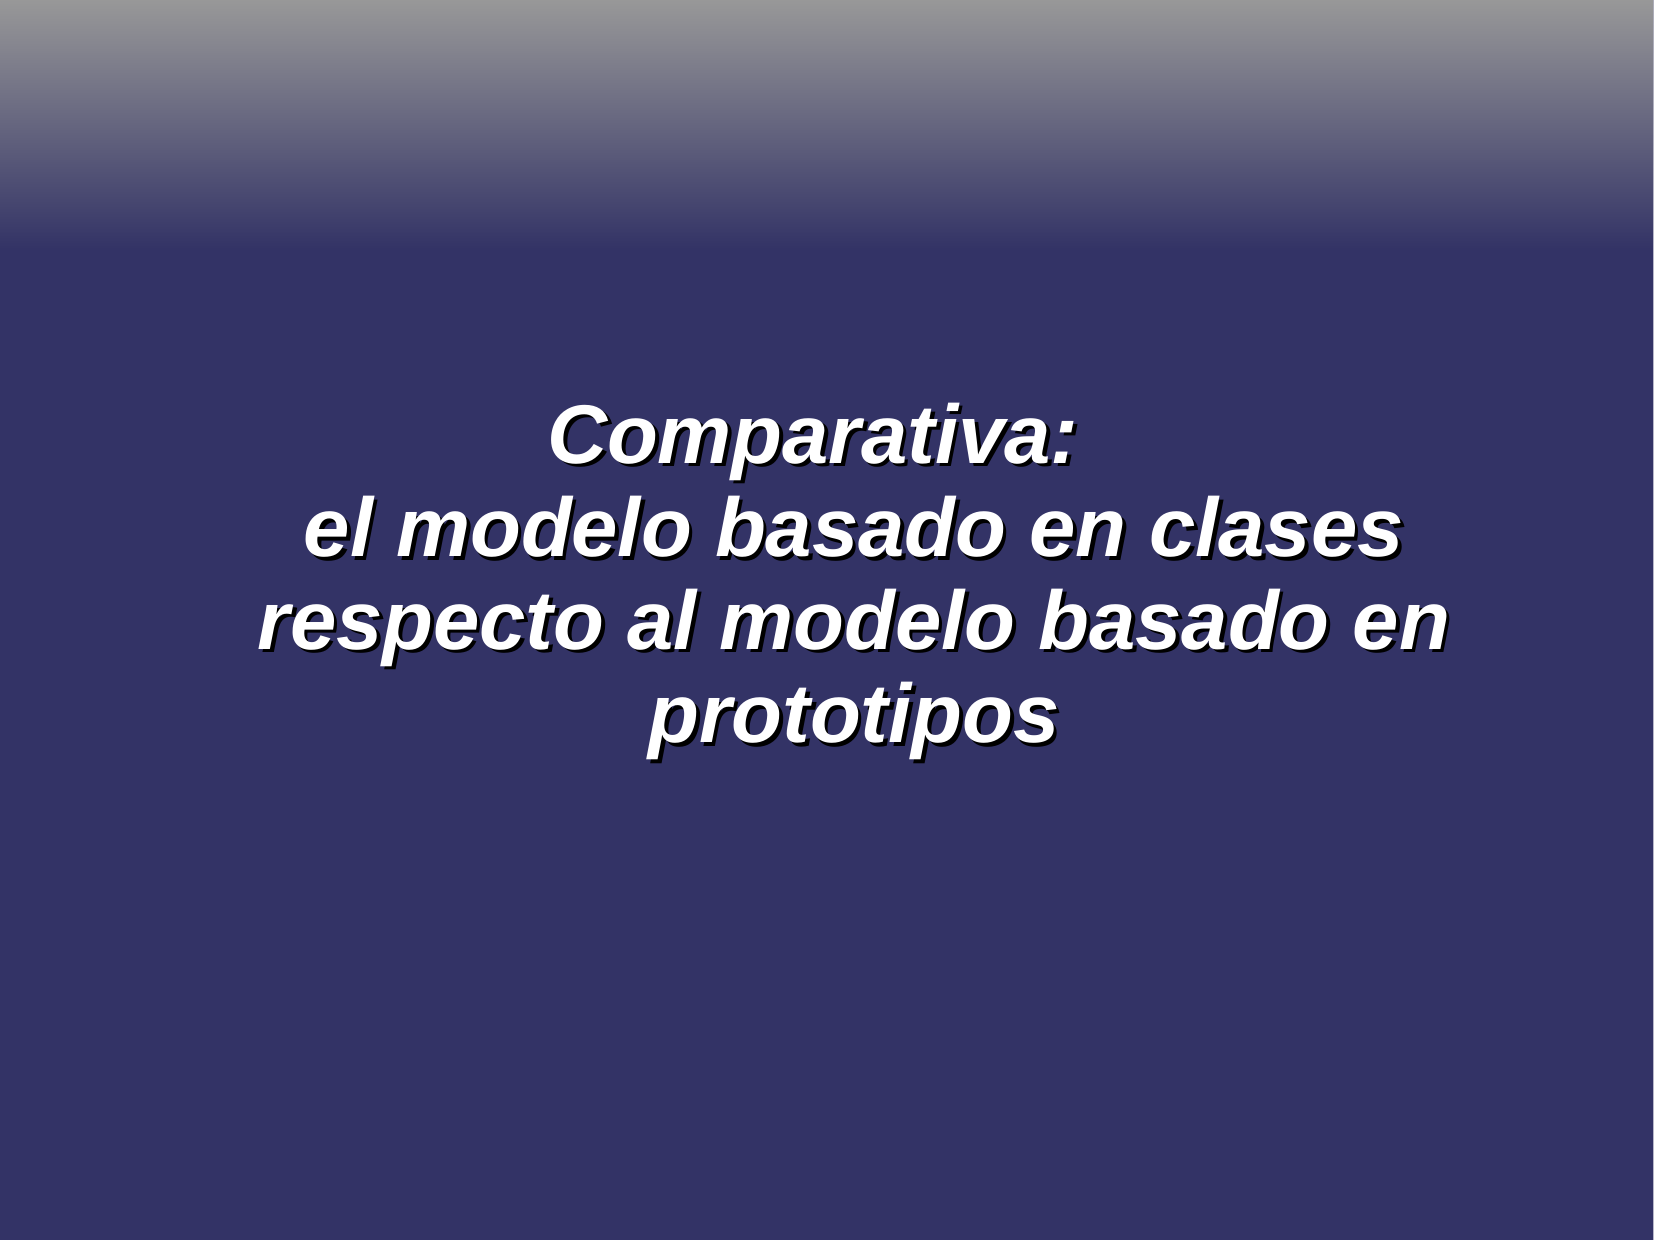

# Comparativa: el modelo basado en clases respecto al modelo basado en prototipos